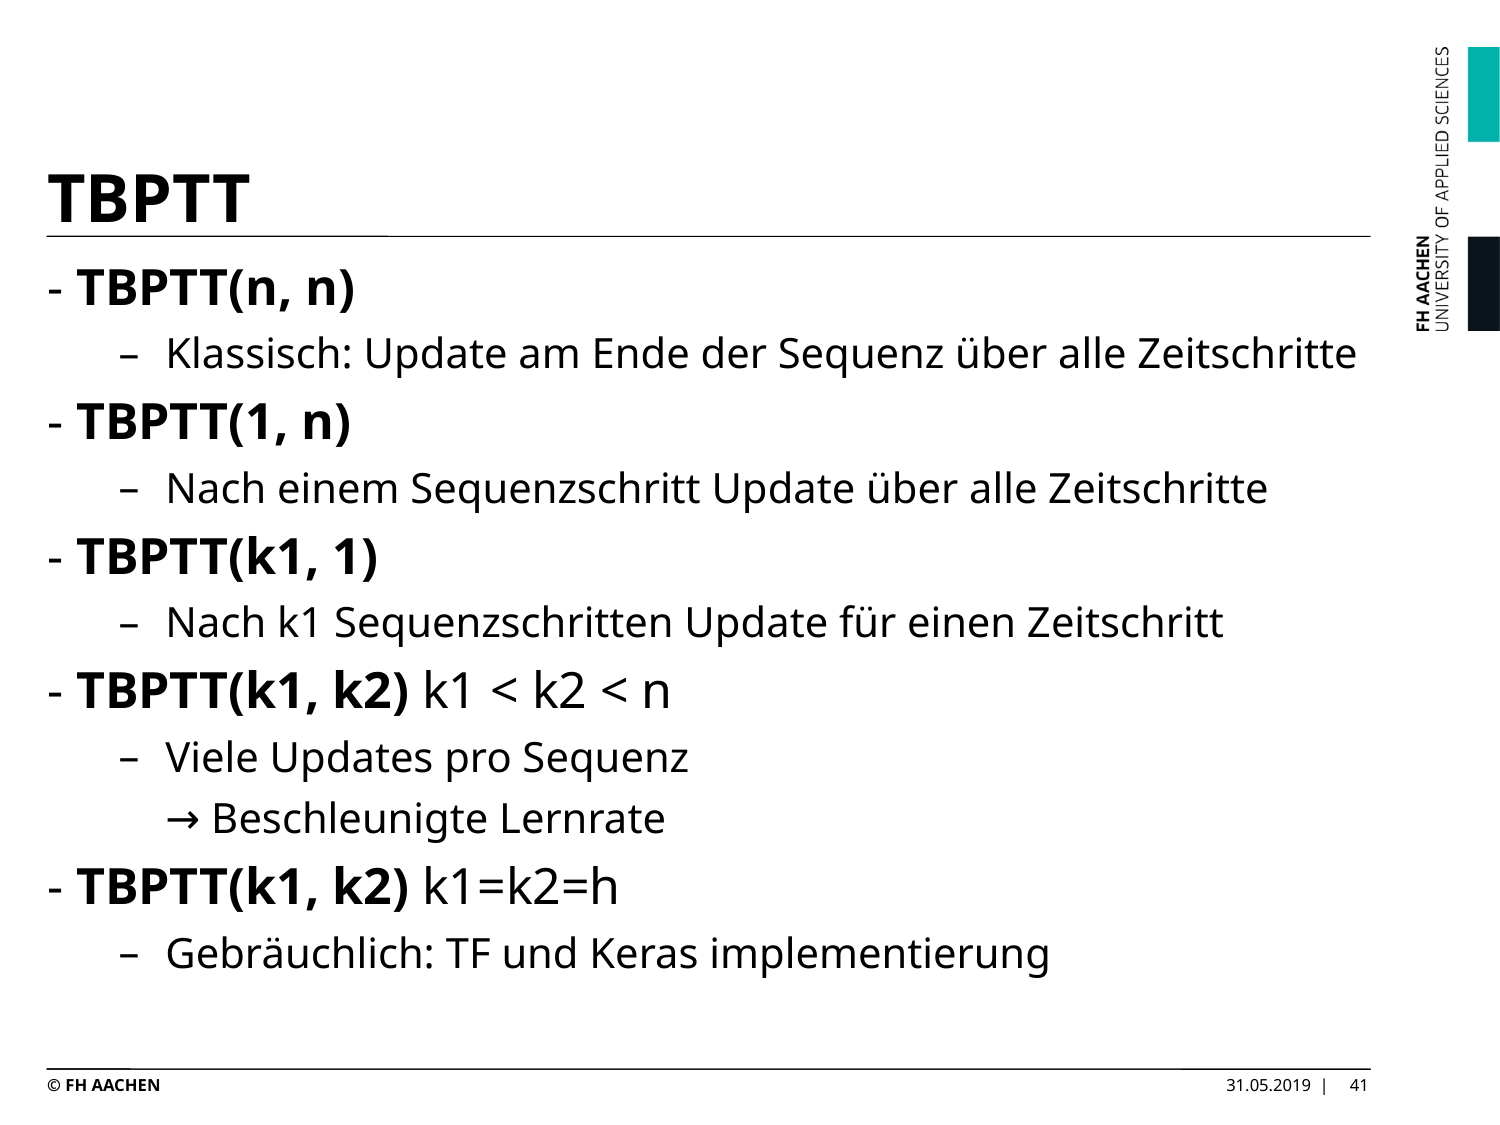

# TBPTT
- TBPTT(n, n)
Klassisch: Update am Ende der Sequenz über alle Zeitschritte
- TBPTT(1, n)
Nach einem Sequenzschritt Update über alle Zeitschritte
- TBPTT(k1, 1)
Nach k1 Sequenzschritten Update für einen Zeitschritt
- TBPTT(k1, k2) k1 < k2 < n
Viele Updates pro Sequenz
→ Beschleunigte Lernrate
- TBPTT(k1, k2) k1=k2=h
Gebräuchlich: TF und Keras implementierung
31.05.2019
41